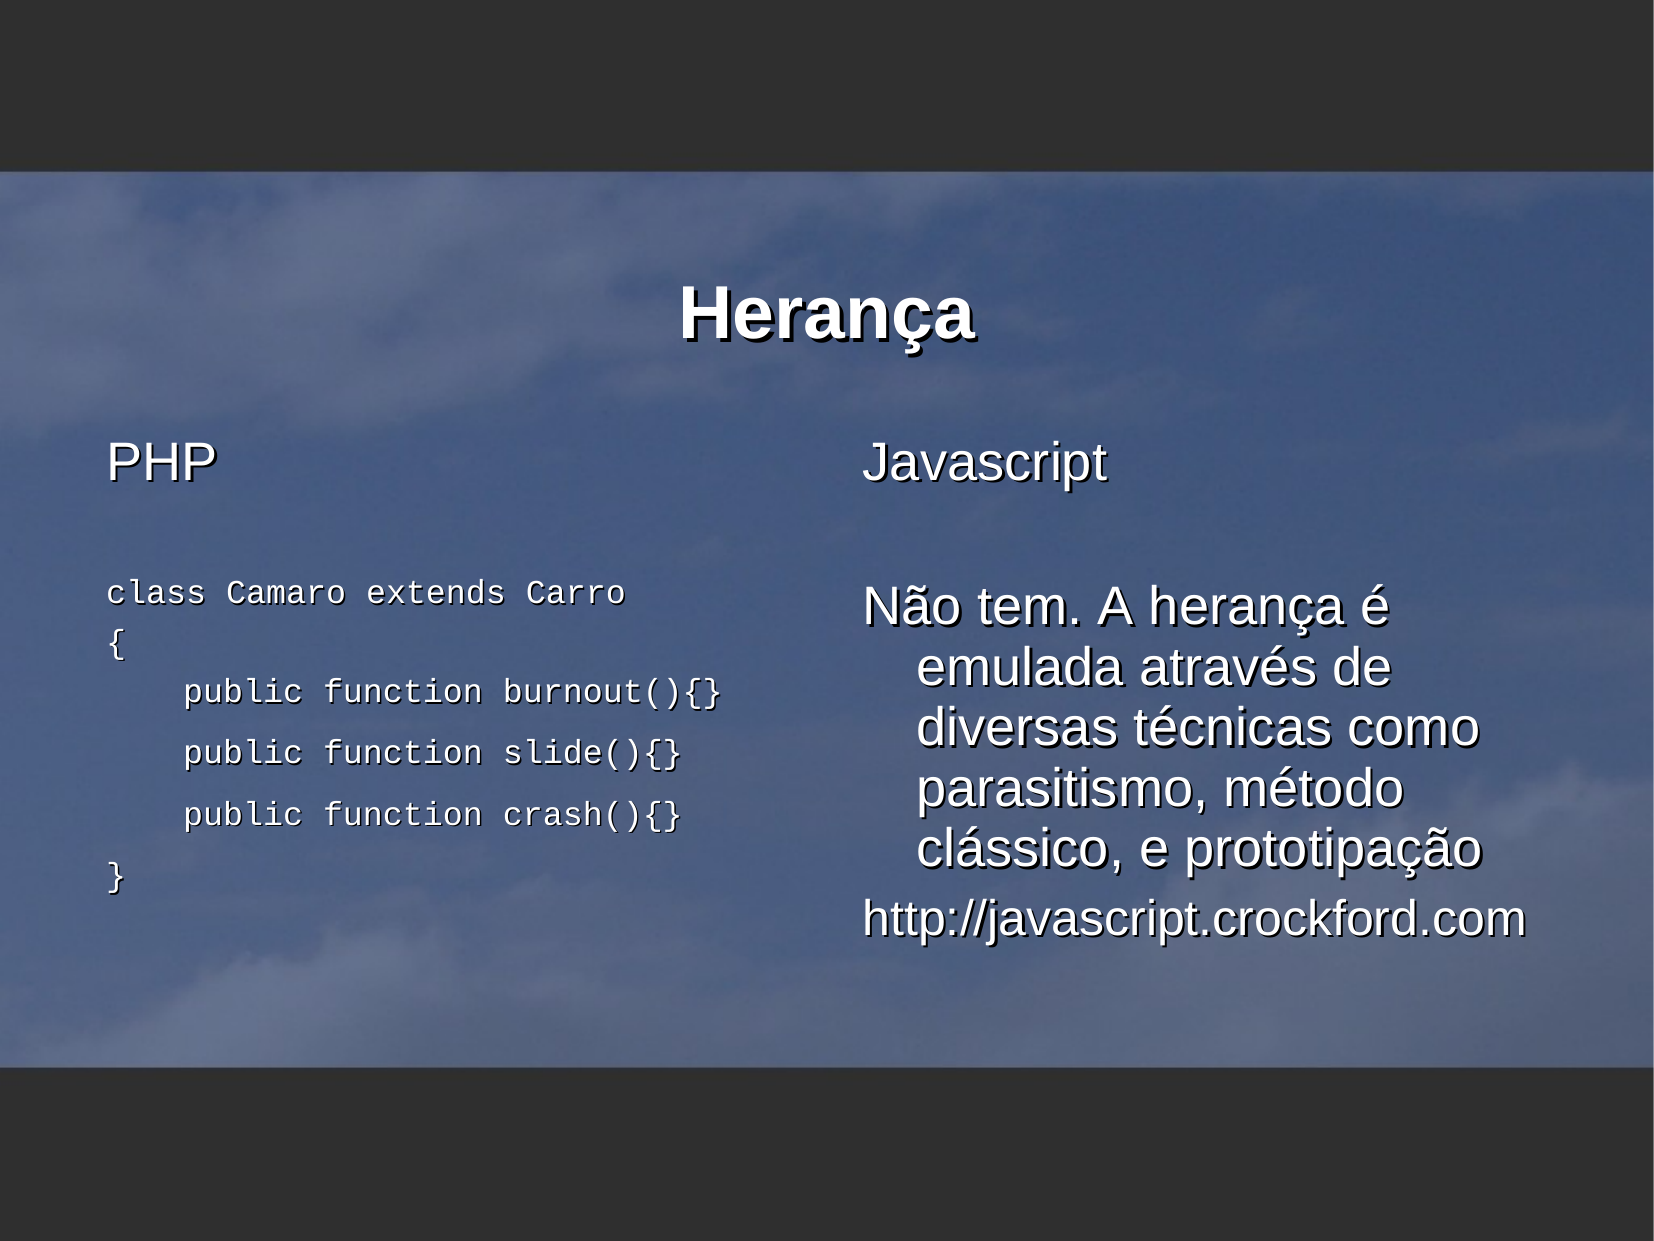

# Herança
PHP
class Camaro extends Carro
{
public function burnout(){}
public function slide(){}
public function crash(){}
}
Javascript
Não tem. A herança é emulada através de diversas técnicas como parasitismo, método clássico, e prototipação
http://javascript.crockford.com